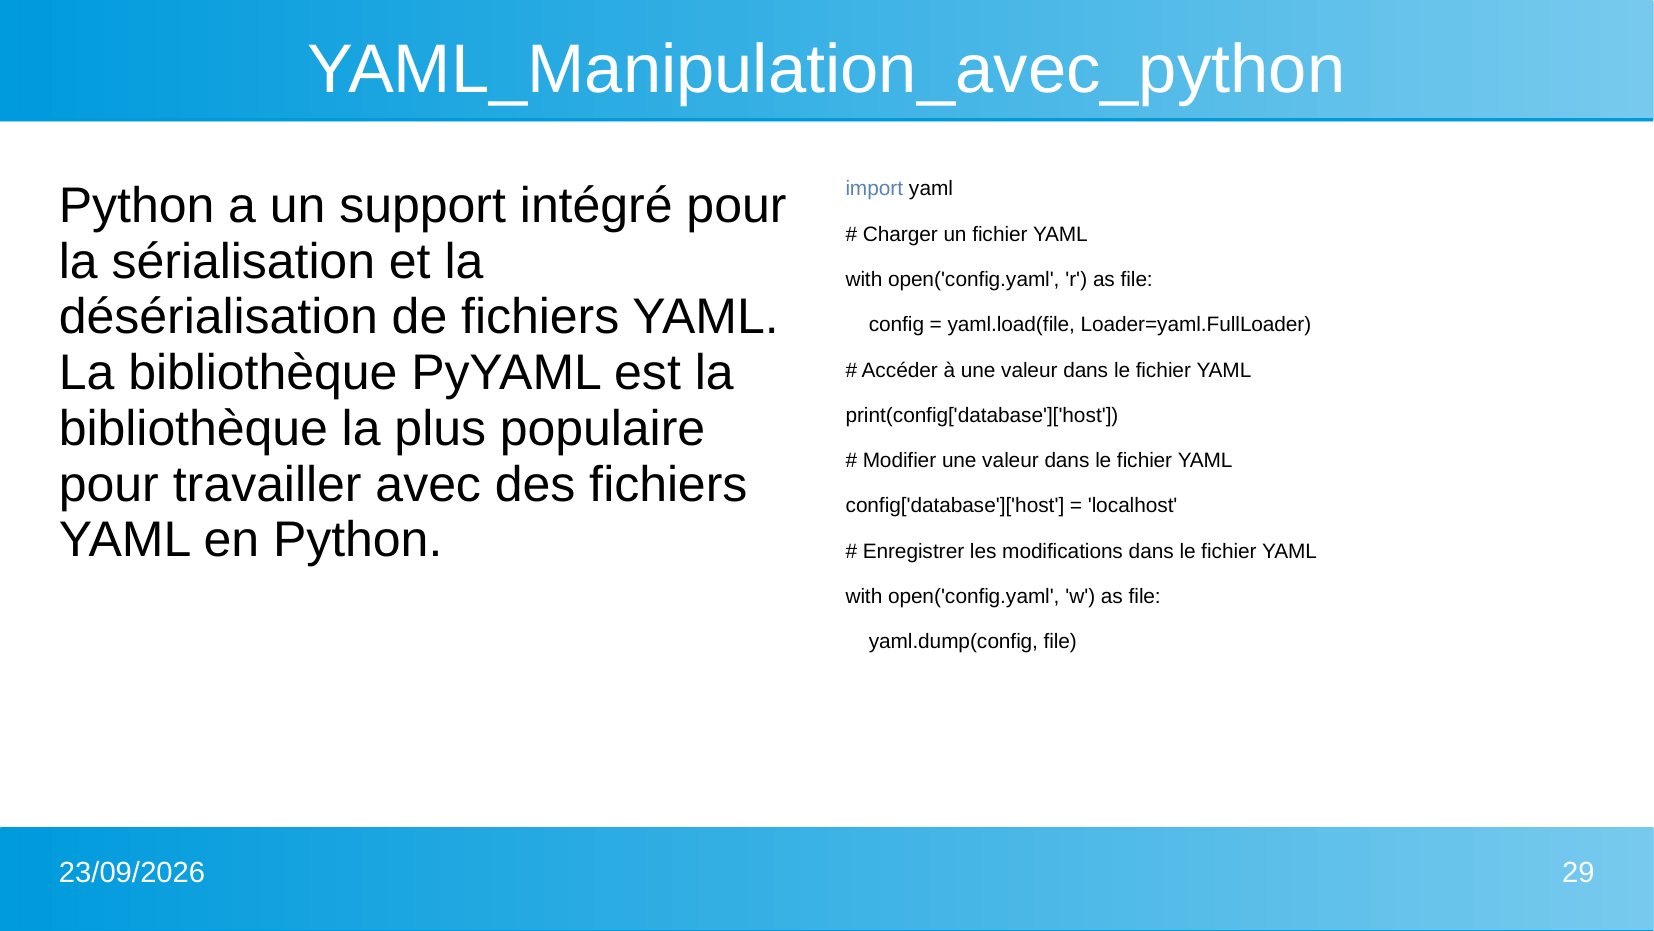

# YAML_Manipulation_avec_python
Python a un support intégré pour la sérialisation et la désérialisation de fichiers YAML. La bibliothèque PyYAML est la bibliothèque la plus populaire pour travailler avec des fichiers YAML en Python.
import yaml
# Charger un fichier YAML
with open('config.yaml', 'r') as file:
 config = yaml.load(file, Loader=yaml.FullLoader)
# Accéder à une valeur dans le fichier YAML
print(config['database']['host'])
# Modifier une valeur dans le fichier YAML
config['database']['host'] = 'localhost'
# Enregistrer les modifications dans le fichier YAML
with open('config.yaml', 'w') as file:
 yaml.dump(config, file)
29